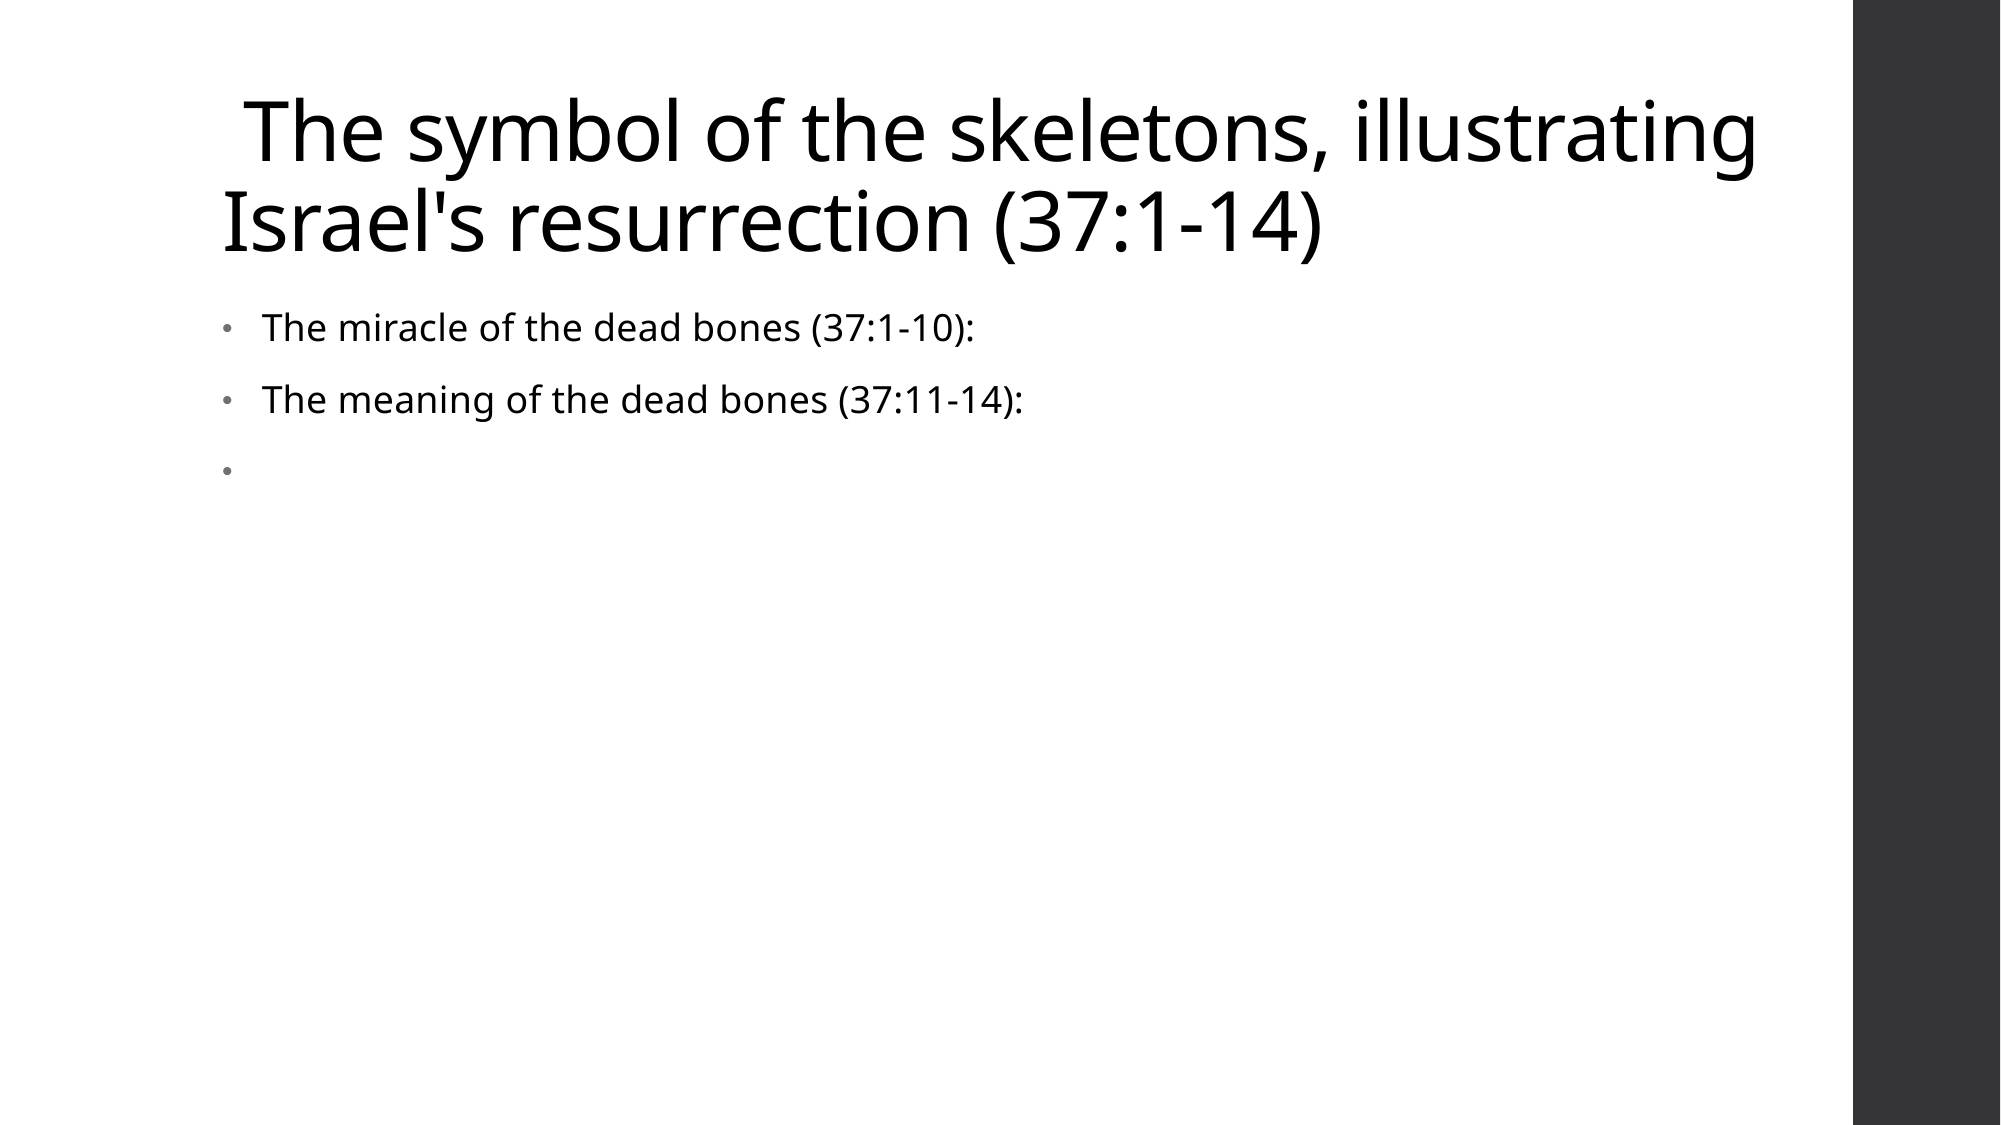

# The symbol of the skeletons, illustrating Israel's resurrection (37:1-14)
 The miracle of the dead bones (37:1-10):
 The meaning of the dead bones (37:11-14):